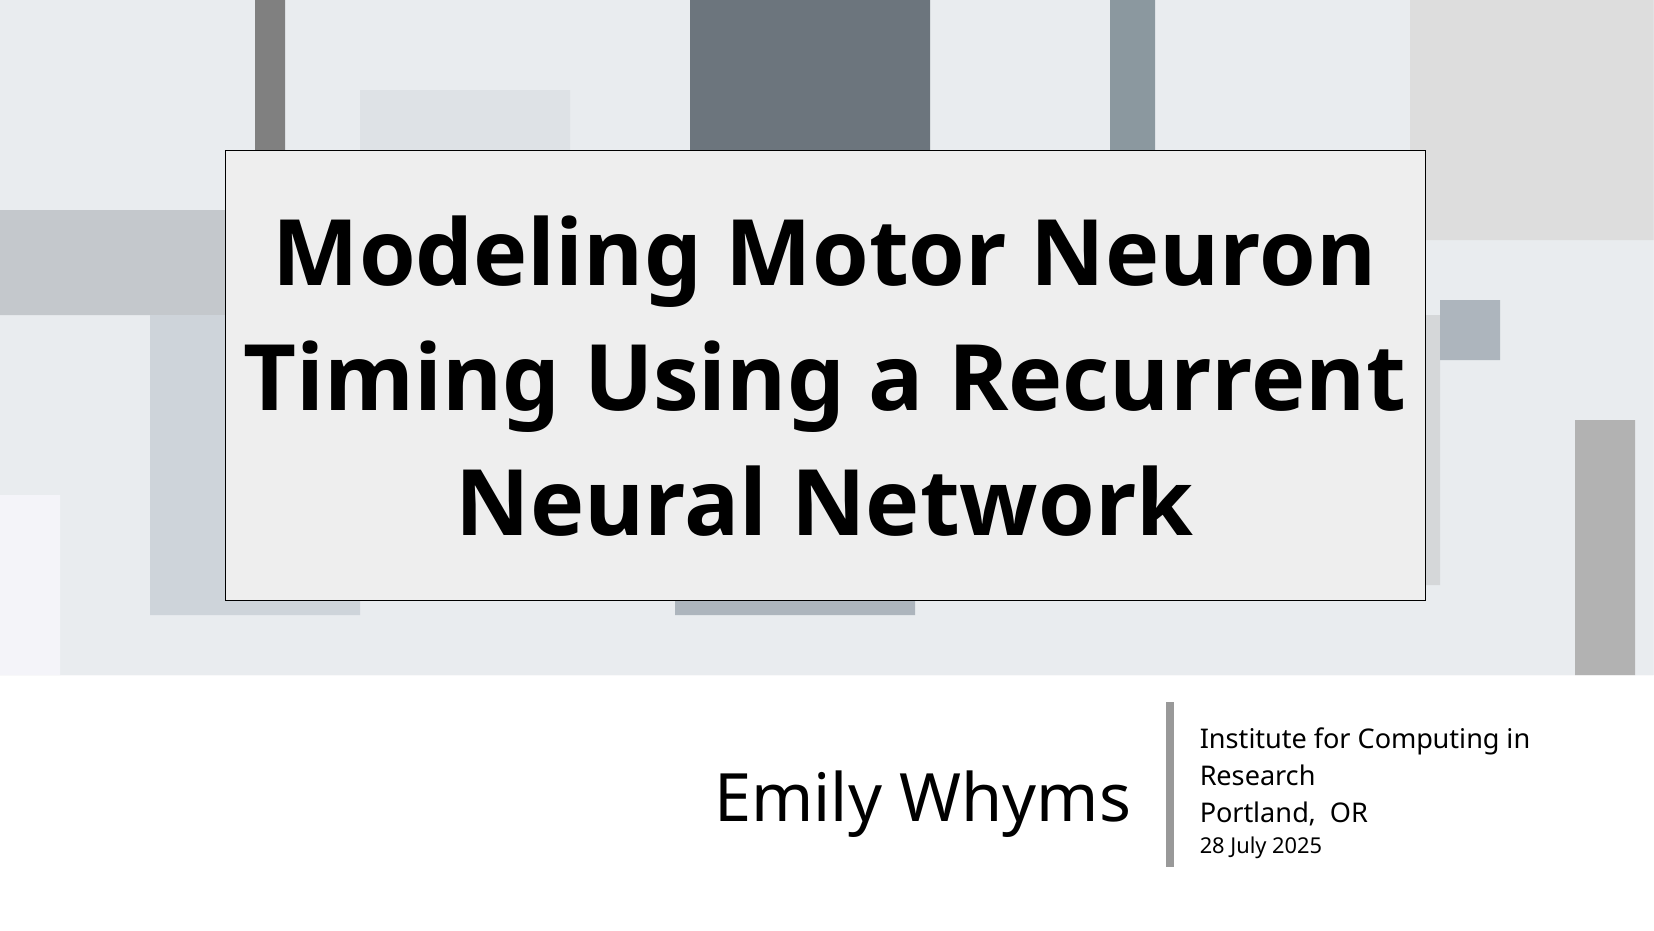

Modeling Motor Neuron Timing Using a Recurrent Neural Network
Institute for Computing in Research
Portland, OR
28 July 2025
# Emily Whyms